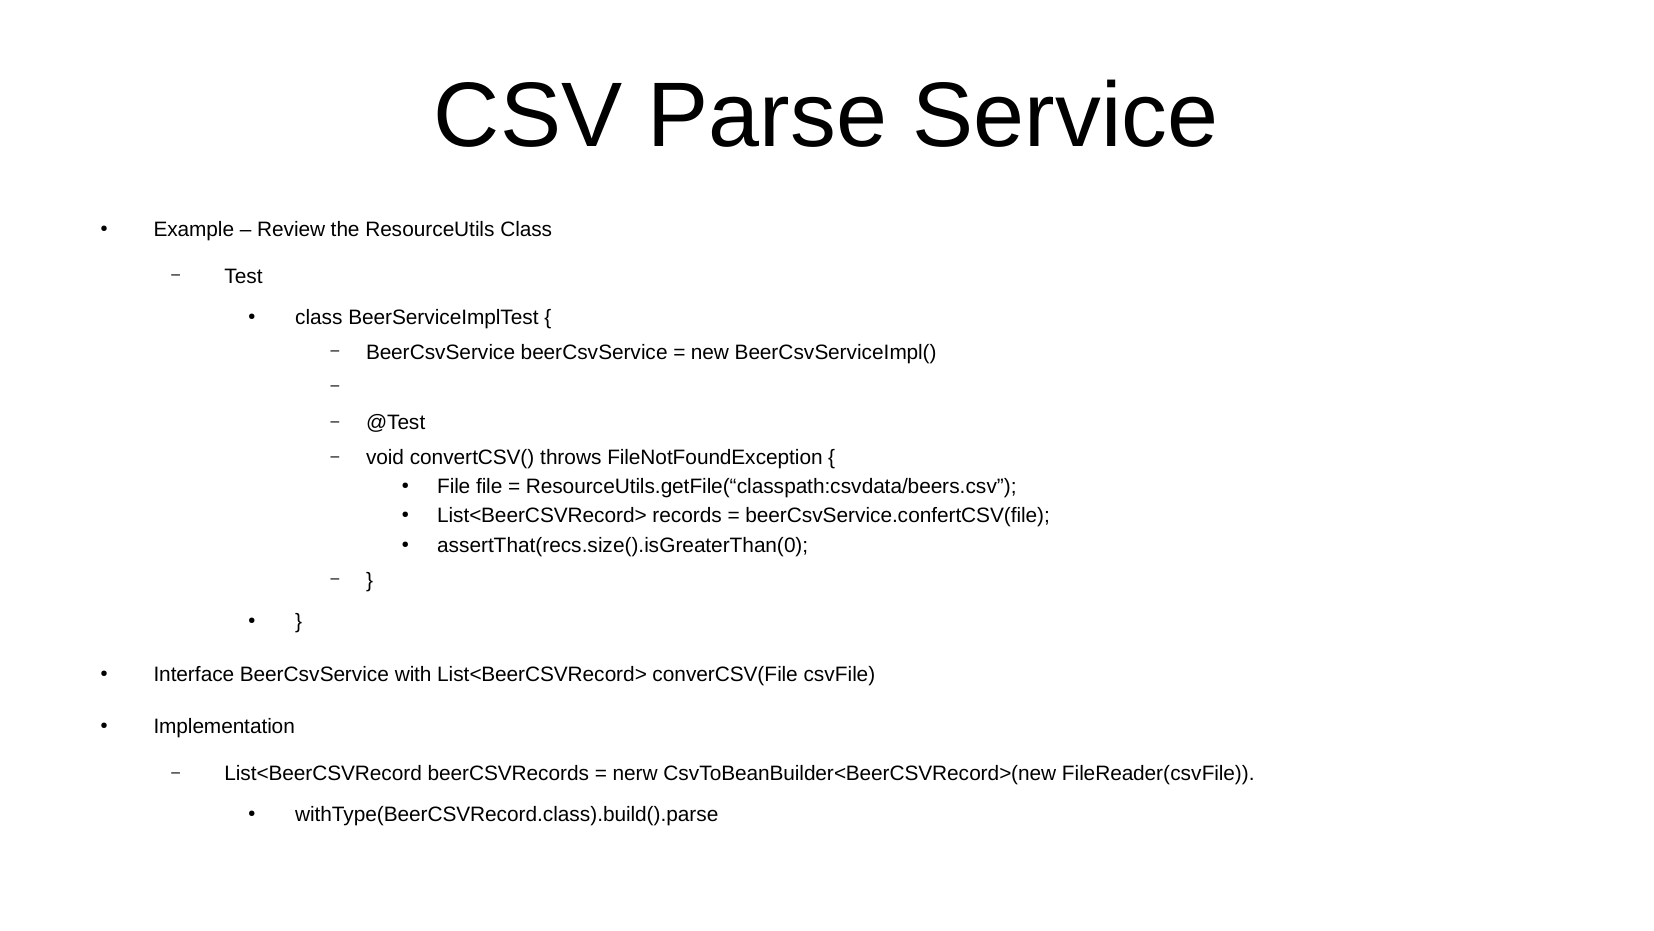

# CSV Parse Service
Example – Review the ResourceUtils Class
Test
class BeerServiceImplTest {
BeerCsvService beerCsvService = new BeerCsvServiceImpl()
@Test
void convertCSV() throws FileNotFoundException {
File file = ResourceUtils.getFile(“classpath:csvdata/beers.csv”);
List<BeerCSVRecord> records = beerCsvService.confertCSV(file);
assertThat(recs.size().isGreaterThan(0);
}
}
Interface BeerCsvService with List<BeerCSVRecord> converCSV(File csvFile)
Implementation
List<BeerCSVRecord beerCSVRecords = nerw CsvToBeanBuilder<BeerCSVRecord>(new FileReader(csvFile)).
withType(BeerCSVRecord.class).build().parse